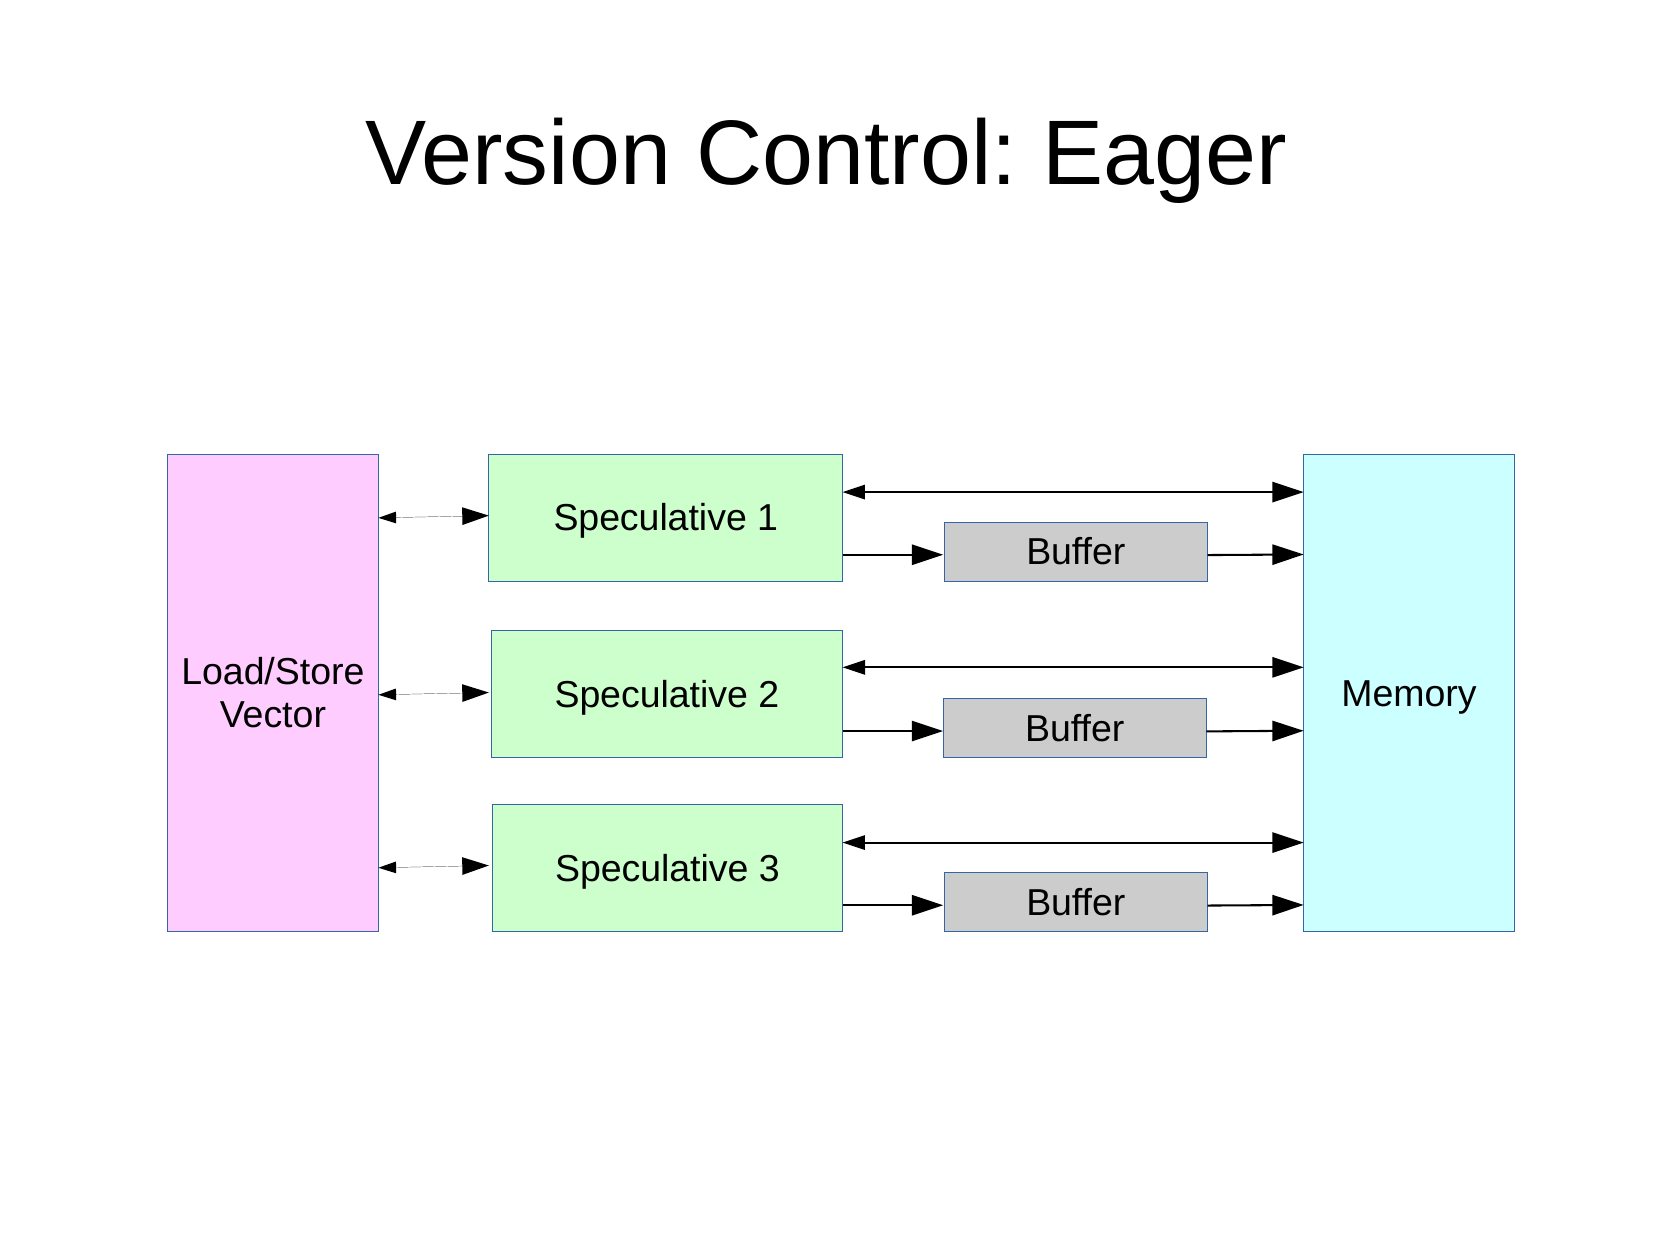

# Version Control: Eager
Load/Store
Vector
Speculative 1
Memory
Buffer
Speculative 2
Buffer
Speculative 3
Buffer